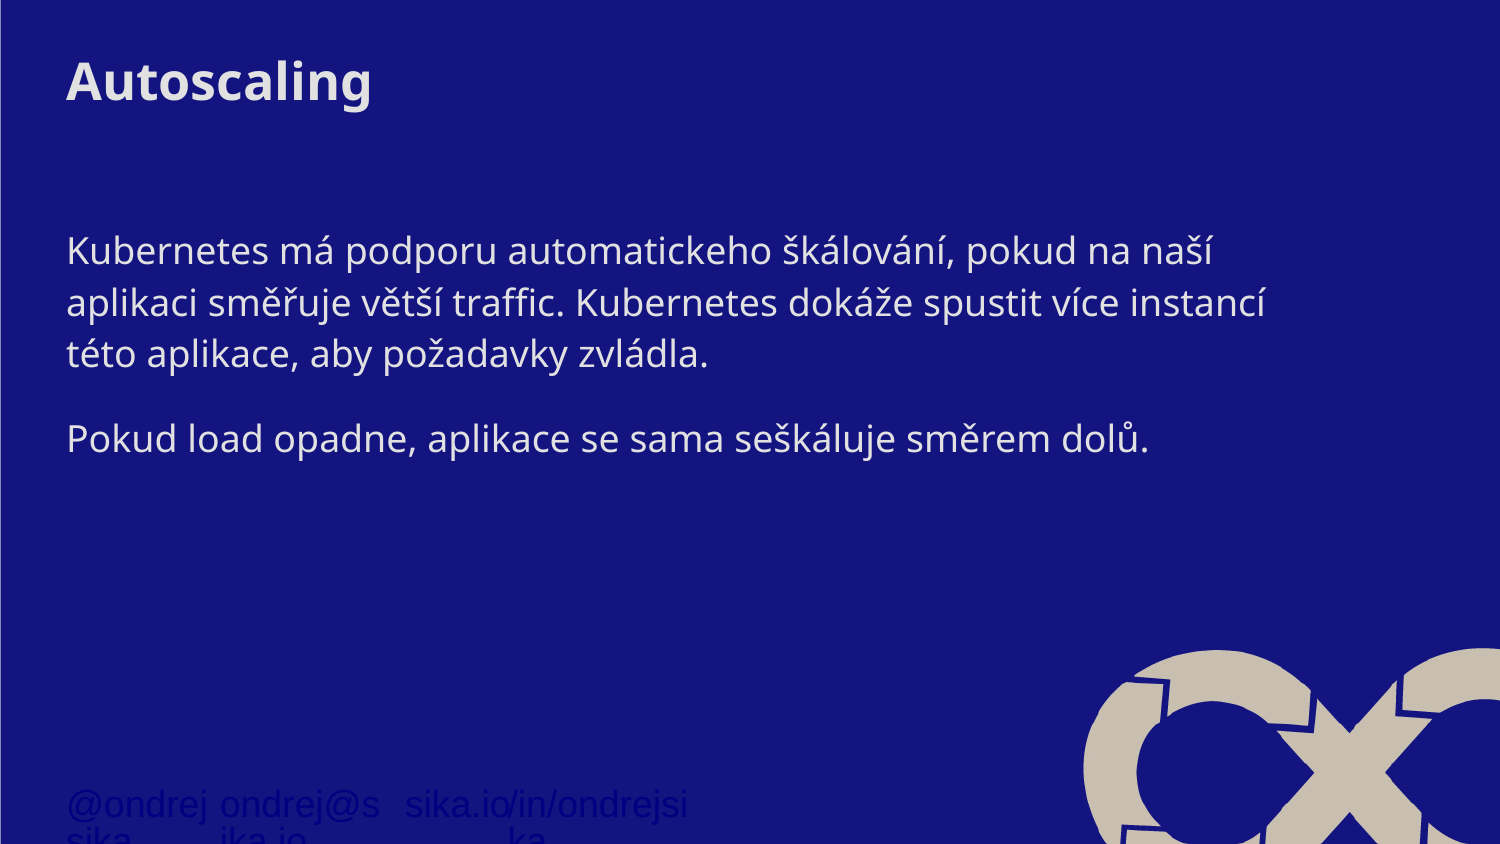

# Autoscaling
Kubernetes má podporu automatickeho škálování, pokud na naší aplikaci směřuje větší traffic. Kubernetes dokáže spustit více instancí této aplikace, aby požadavky zvládla.
Pokud load opadne, aplikace se sama seškáluje směrem dolů.